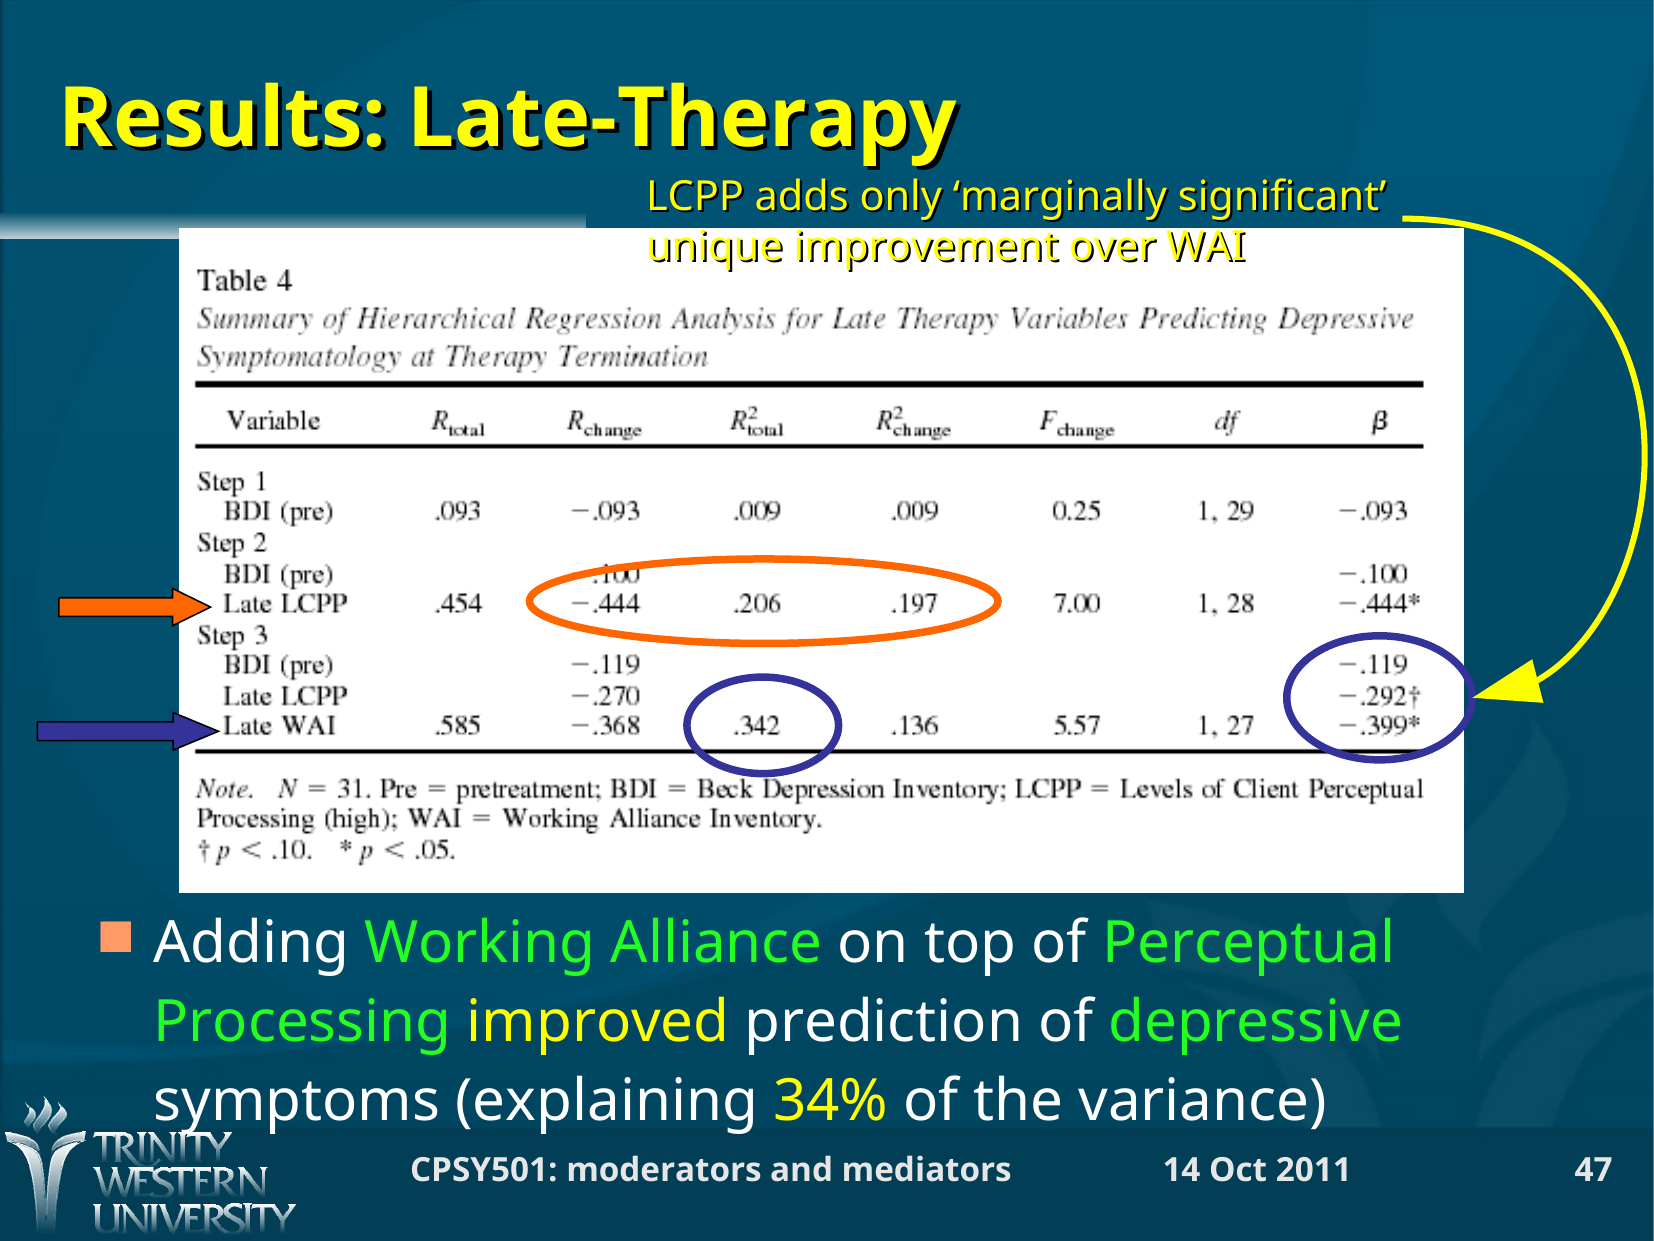

# Results: Late-Therapy
LCPP adds only ‘marginally significant’
unique improvement over WAI
Adding Working Alliance on top of Perceptual Processing improved prediction of depressive symptoms (explaining 34% of the variance)
CPSY501: moderators and mediators
14 Oct 2011
47